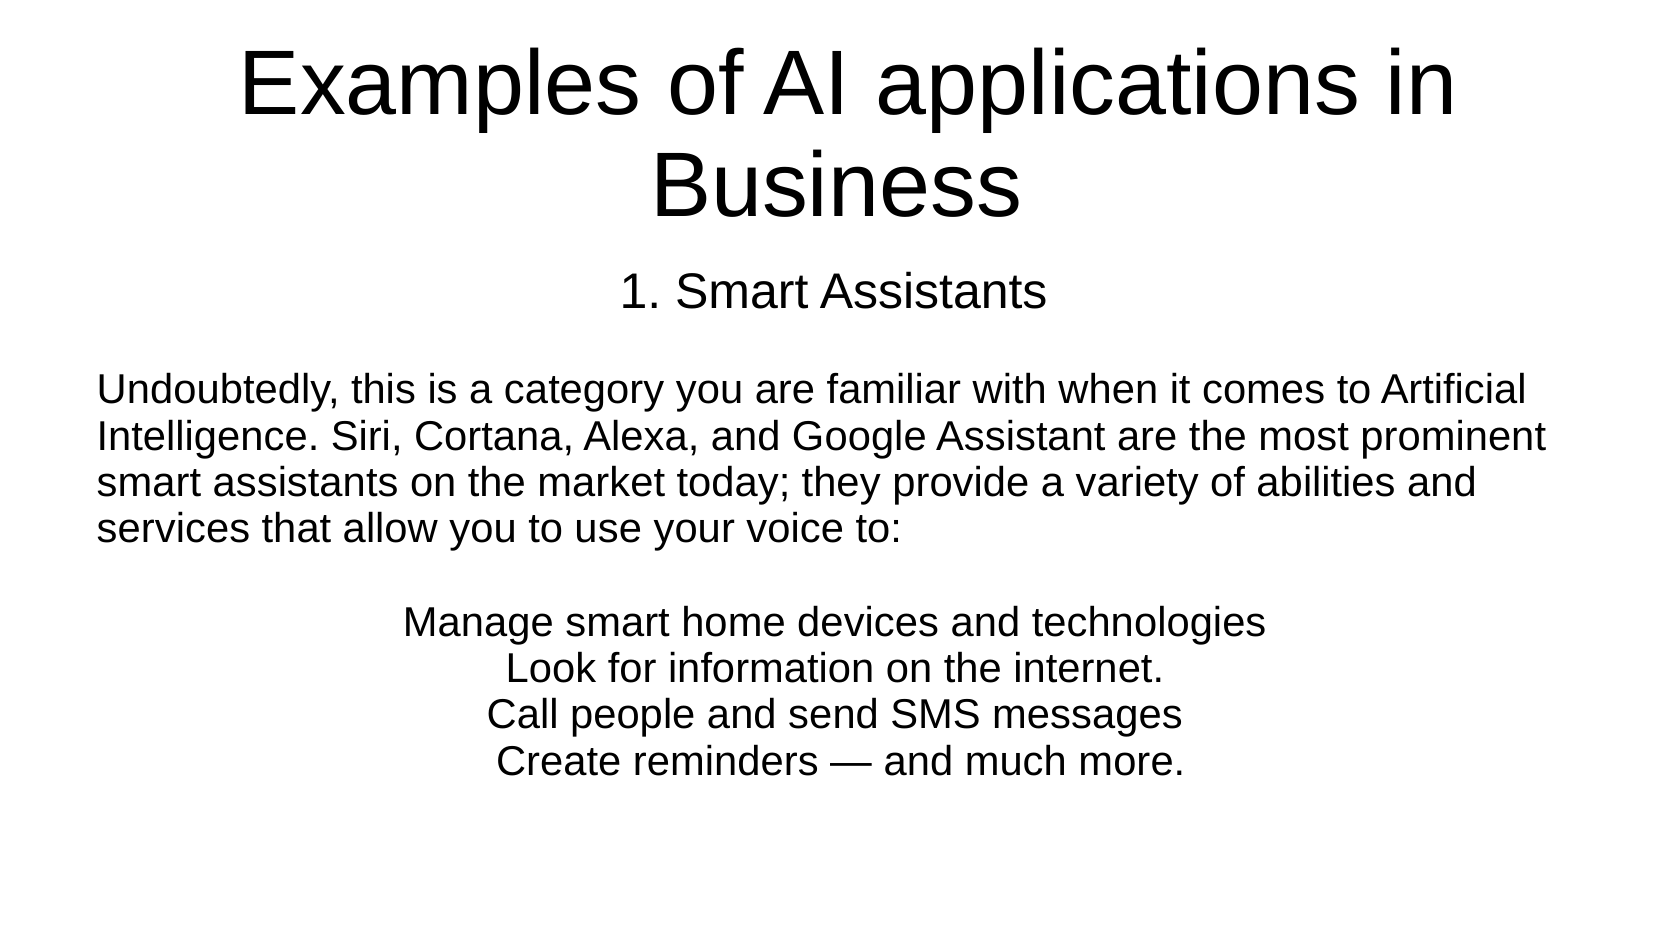

# Examples of AI applications in Business
1. Smart Assistants
Undoubtedly, this is a category you are familiar with when it comes to Artificial Intelligence. Siri, Cortana, Alexa, and Google Assistant are the most prominent smart assistants on the market today; they provide a variety of abilities and services that allow you to use your voice to:
Manage smart home devices and technologies
Look for information on the internet.
Call people and send SMS messages
Create reminders — and much more.